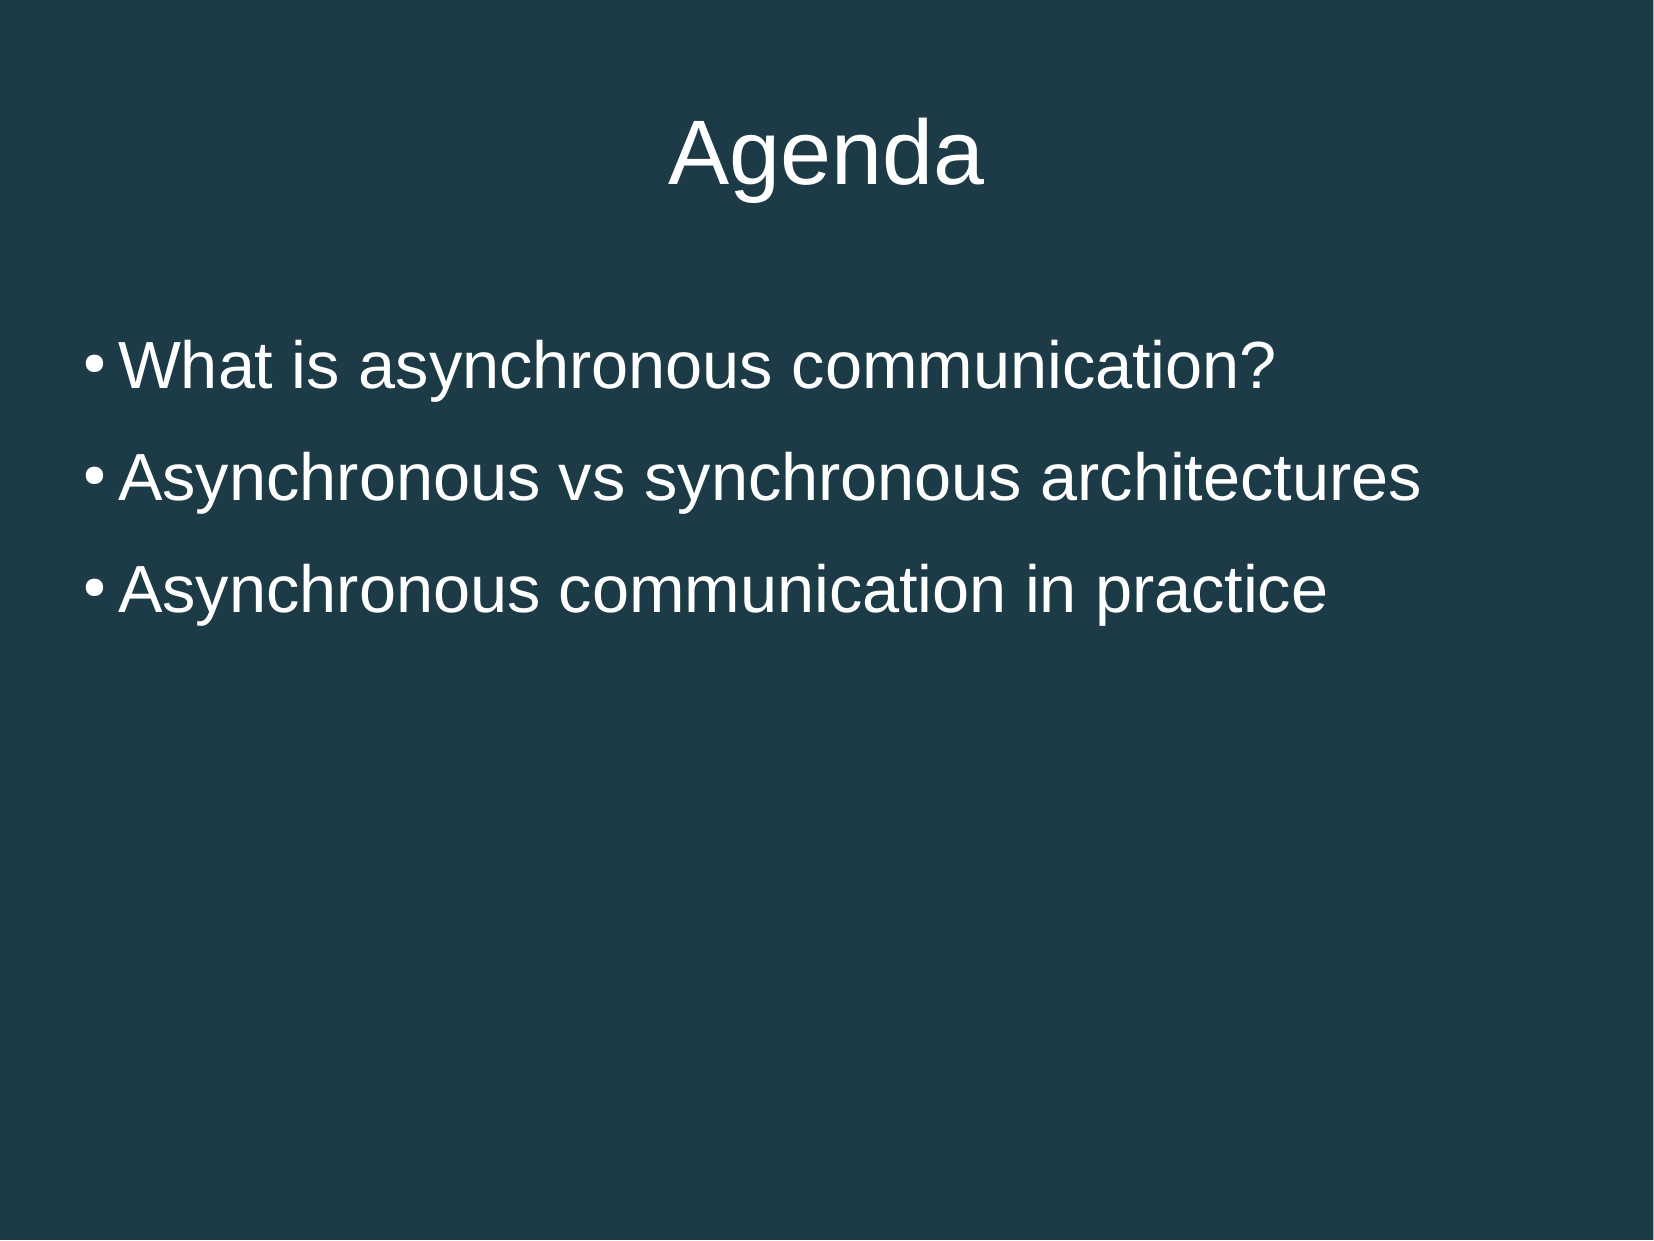

# Agenda
What is asynchronous communication?
Asynchronous vs synchronous architectures
Asynchronous communication in practice